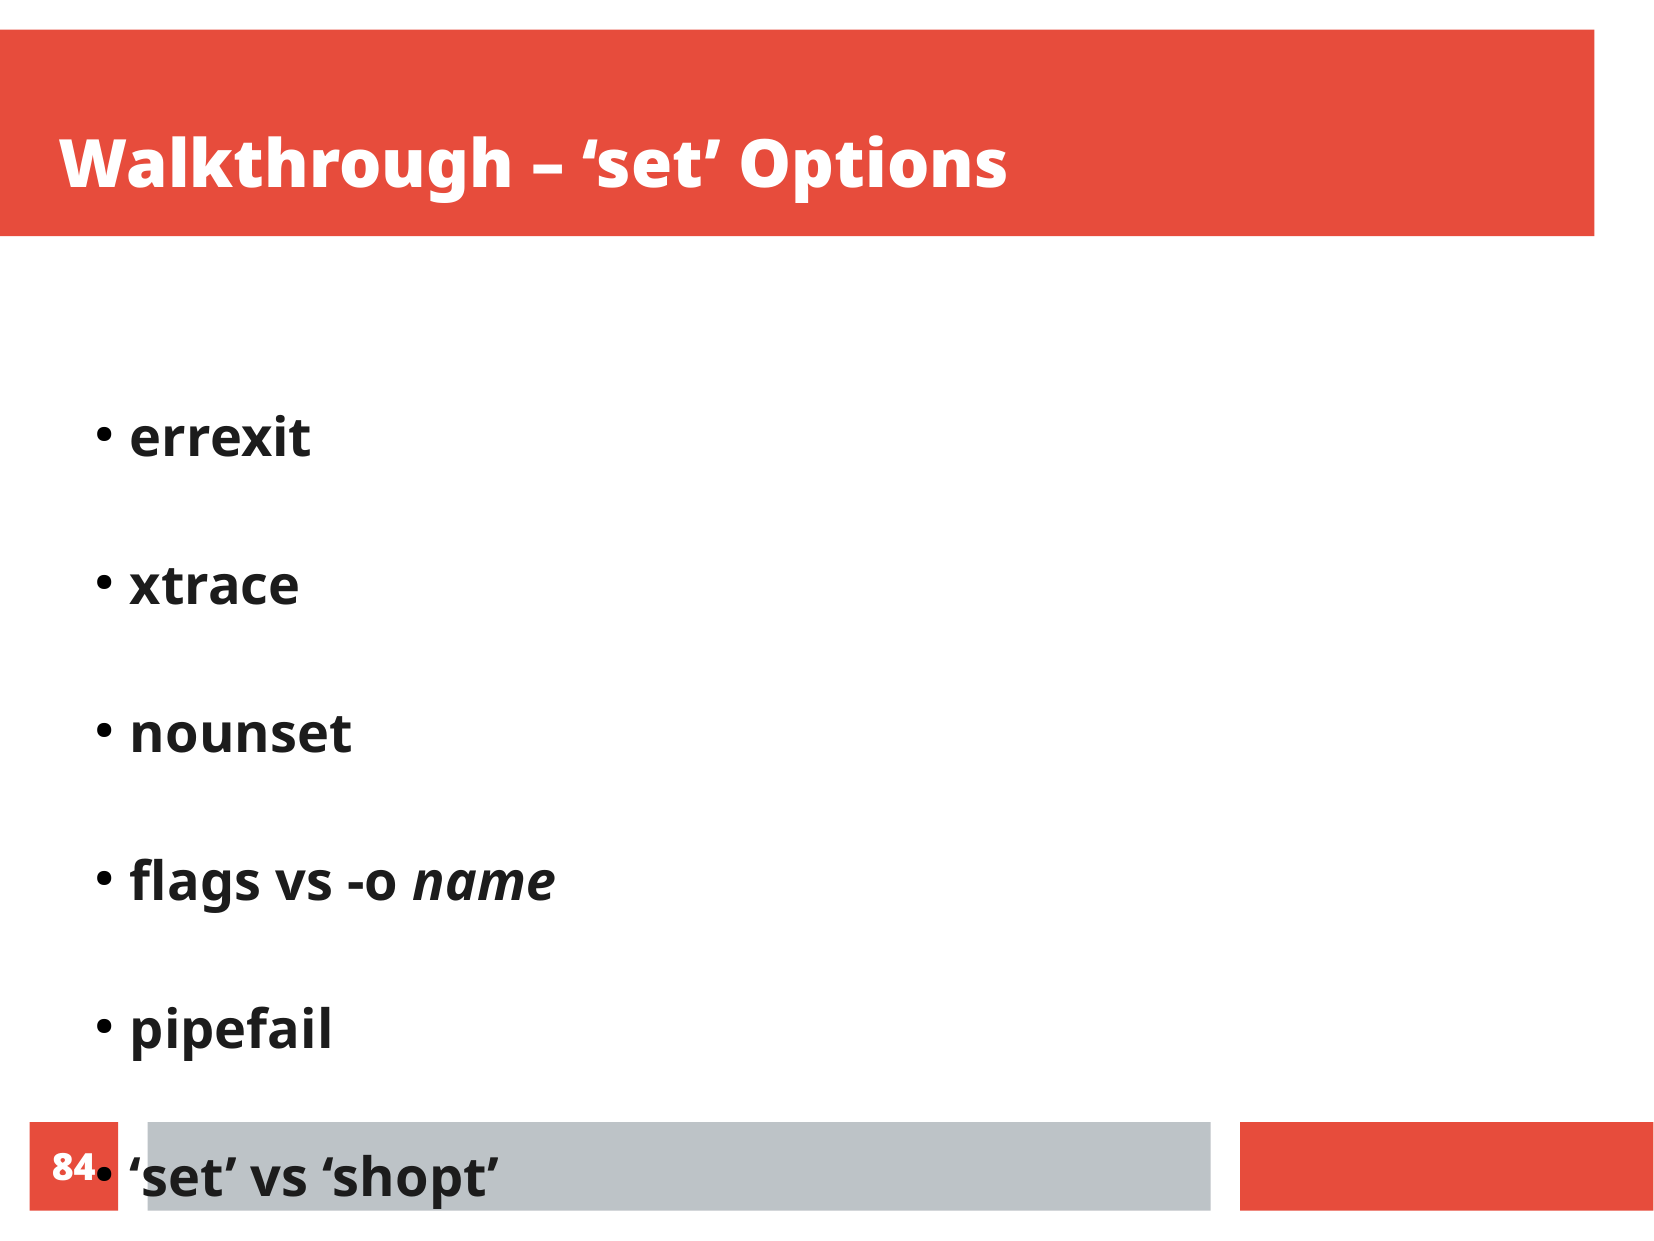

# Walkthrough – ‘set’ Options
errexit
xtrace
nounset
flags vs -o name
pipefail
‘set’ vs ‘shopt’
84